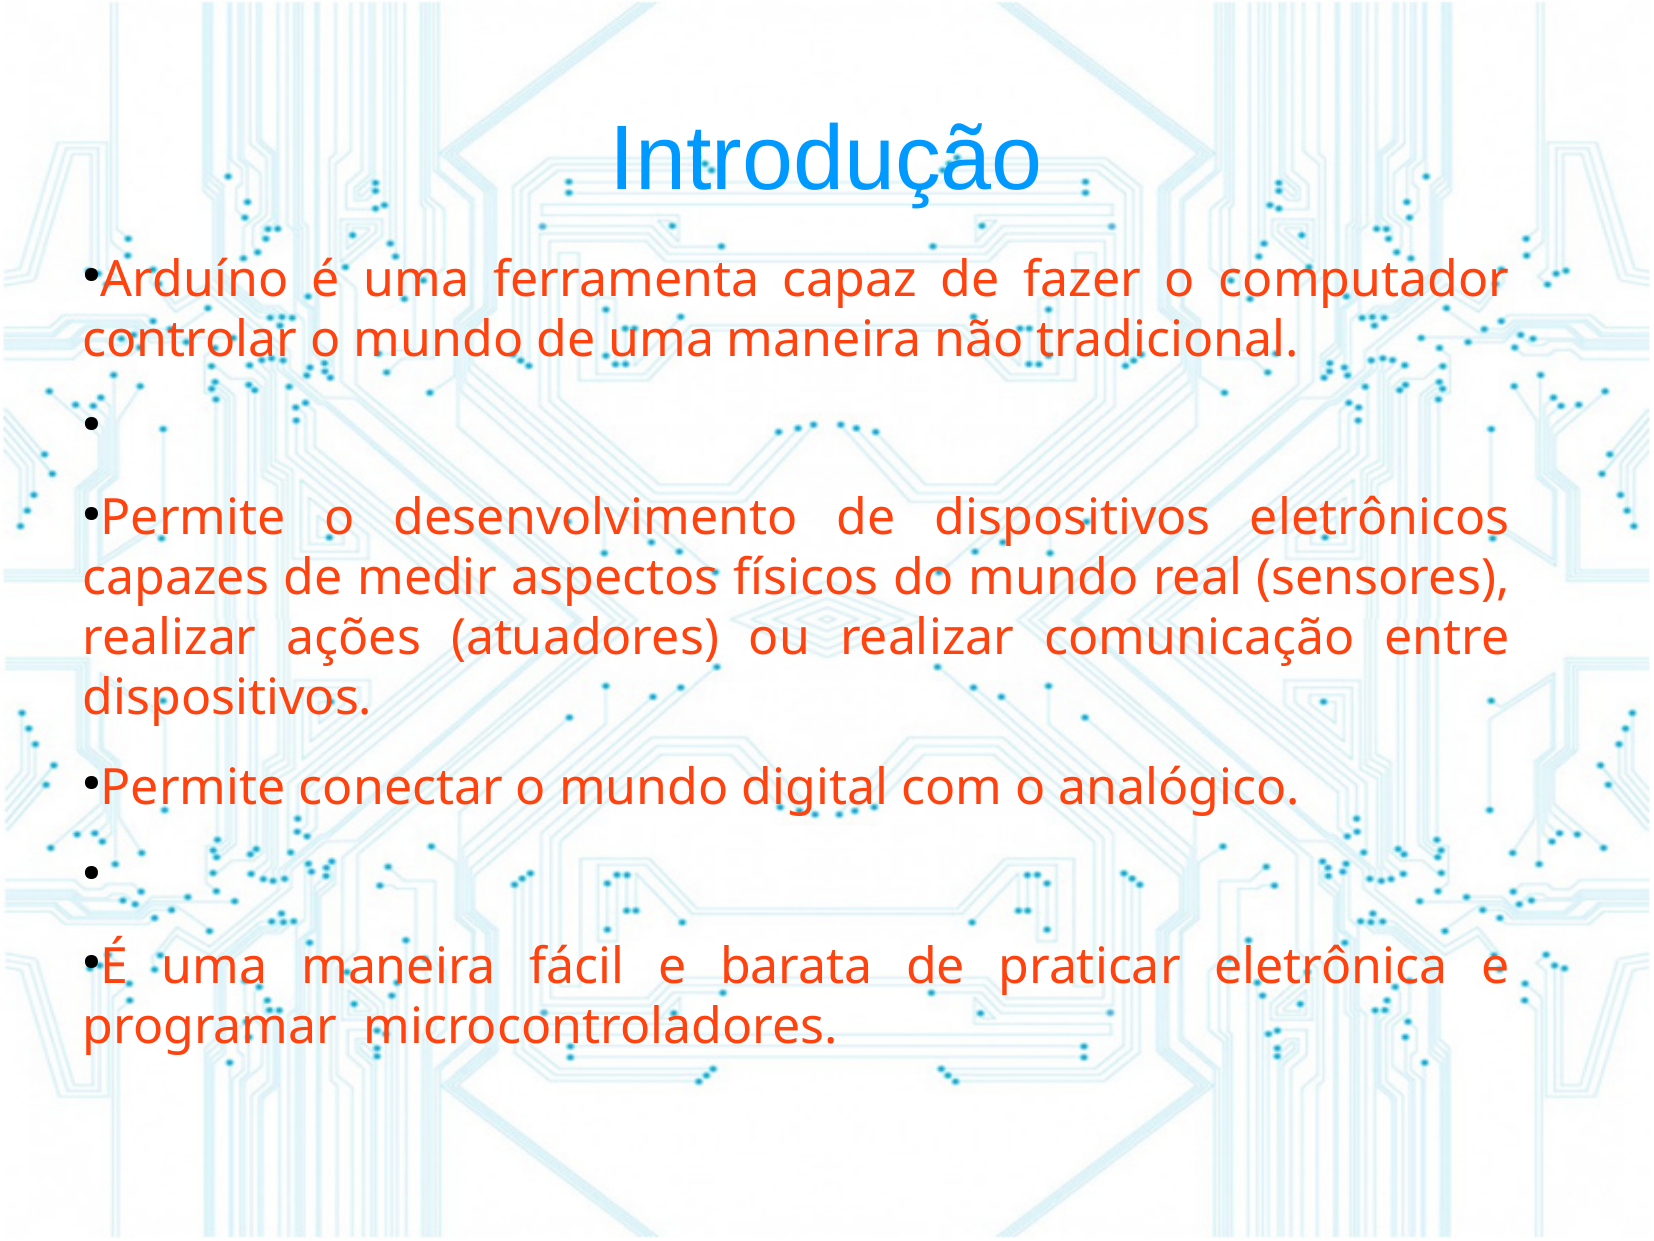

# Introdução
Arduíno é uma ferramenta capaz de fazer o computador controlar o mundo de uma maneira não tradicional.
Permite o desenvolvimento de dispositivos eletrônicos capazes de medir aspectos físicos do mundo real (sensores), realizar ações (atuadores) ou realizar comunicação entre dispositivos.
Permite conectar o mundo digital com o analógico.
É uma maneira fácil e barata de praticar eletrônica e programar microcontroladores.